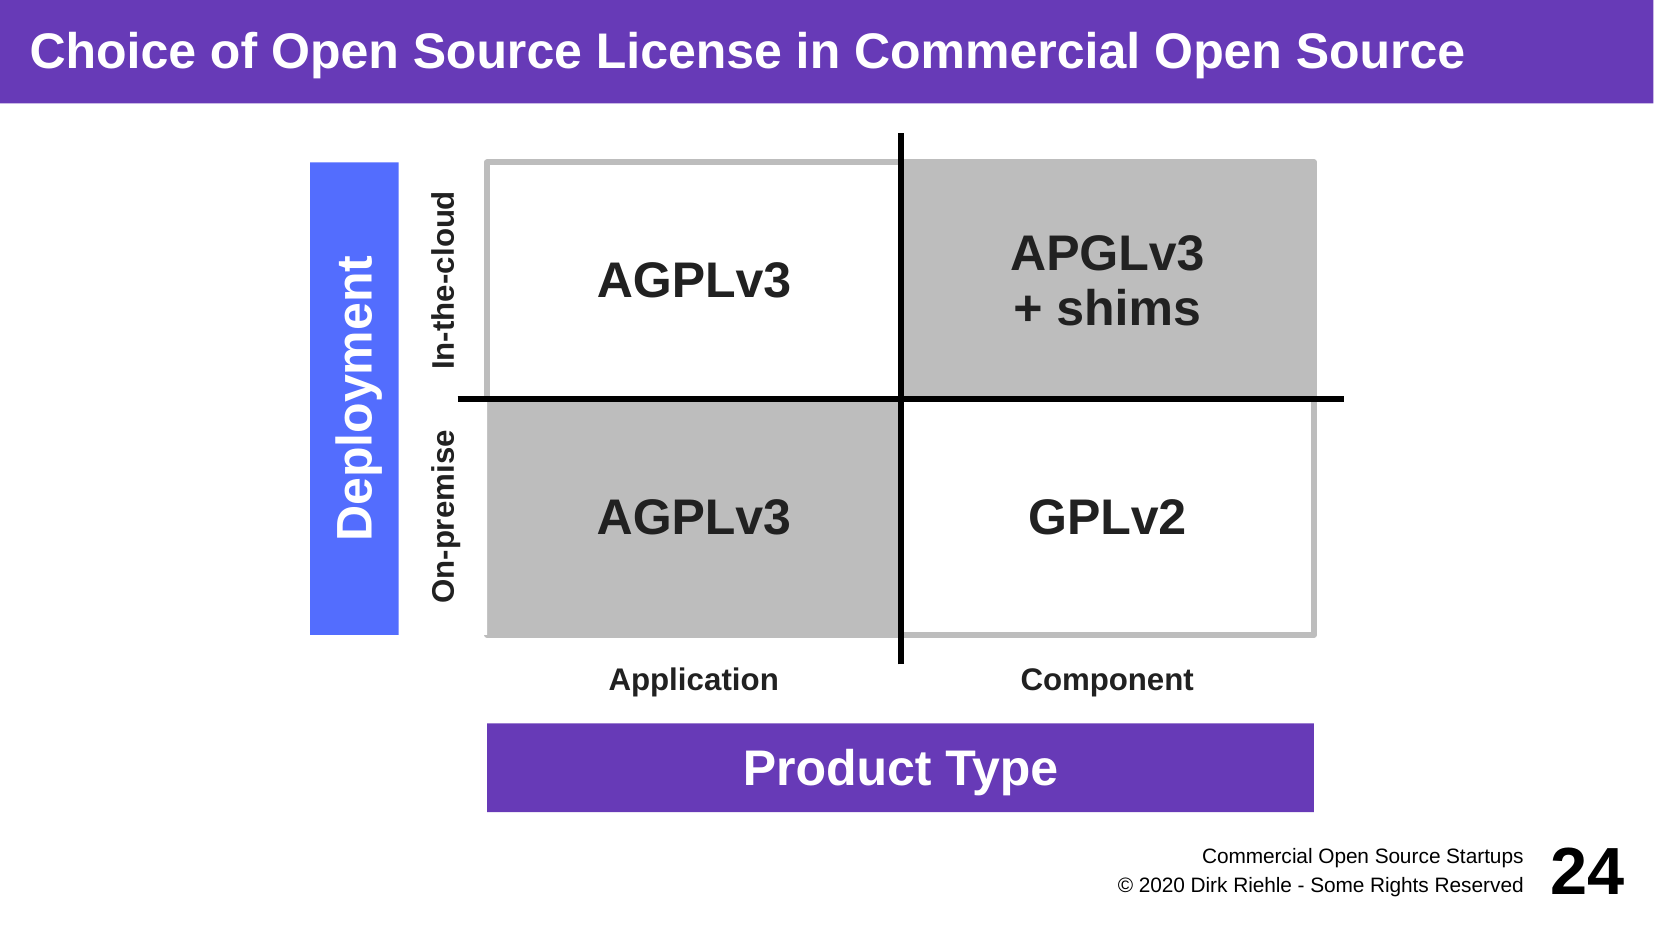

# Choice of Open Source License in Commercial Open Source
AGPLv3
APGLv3
+ shims
In-the-cloud
Deployment
AGPLv3
GPLv2
On-premise
Application
Component
Product Type
Commercial Open Source Startups
24
© 2020 Dirk Riehle - Some Rights Reserved